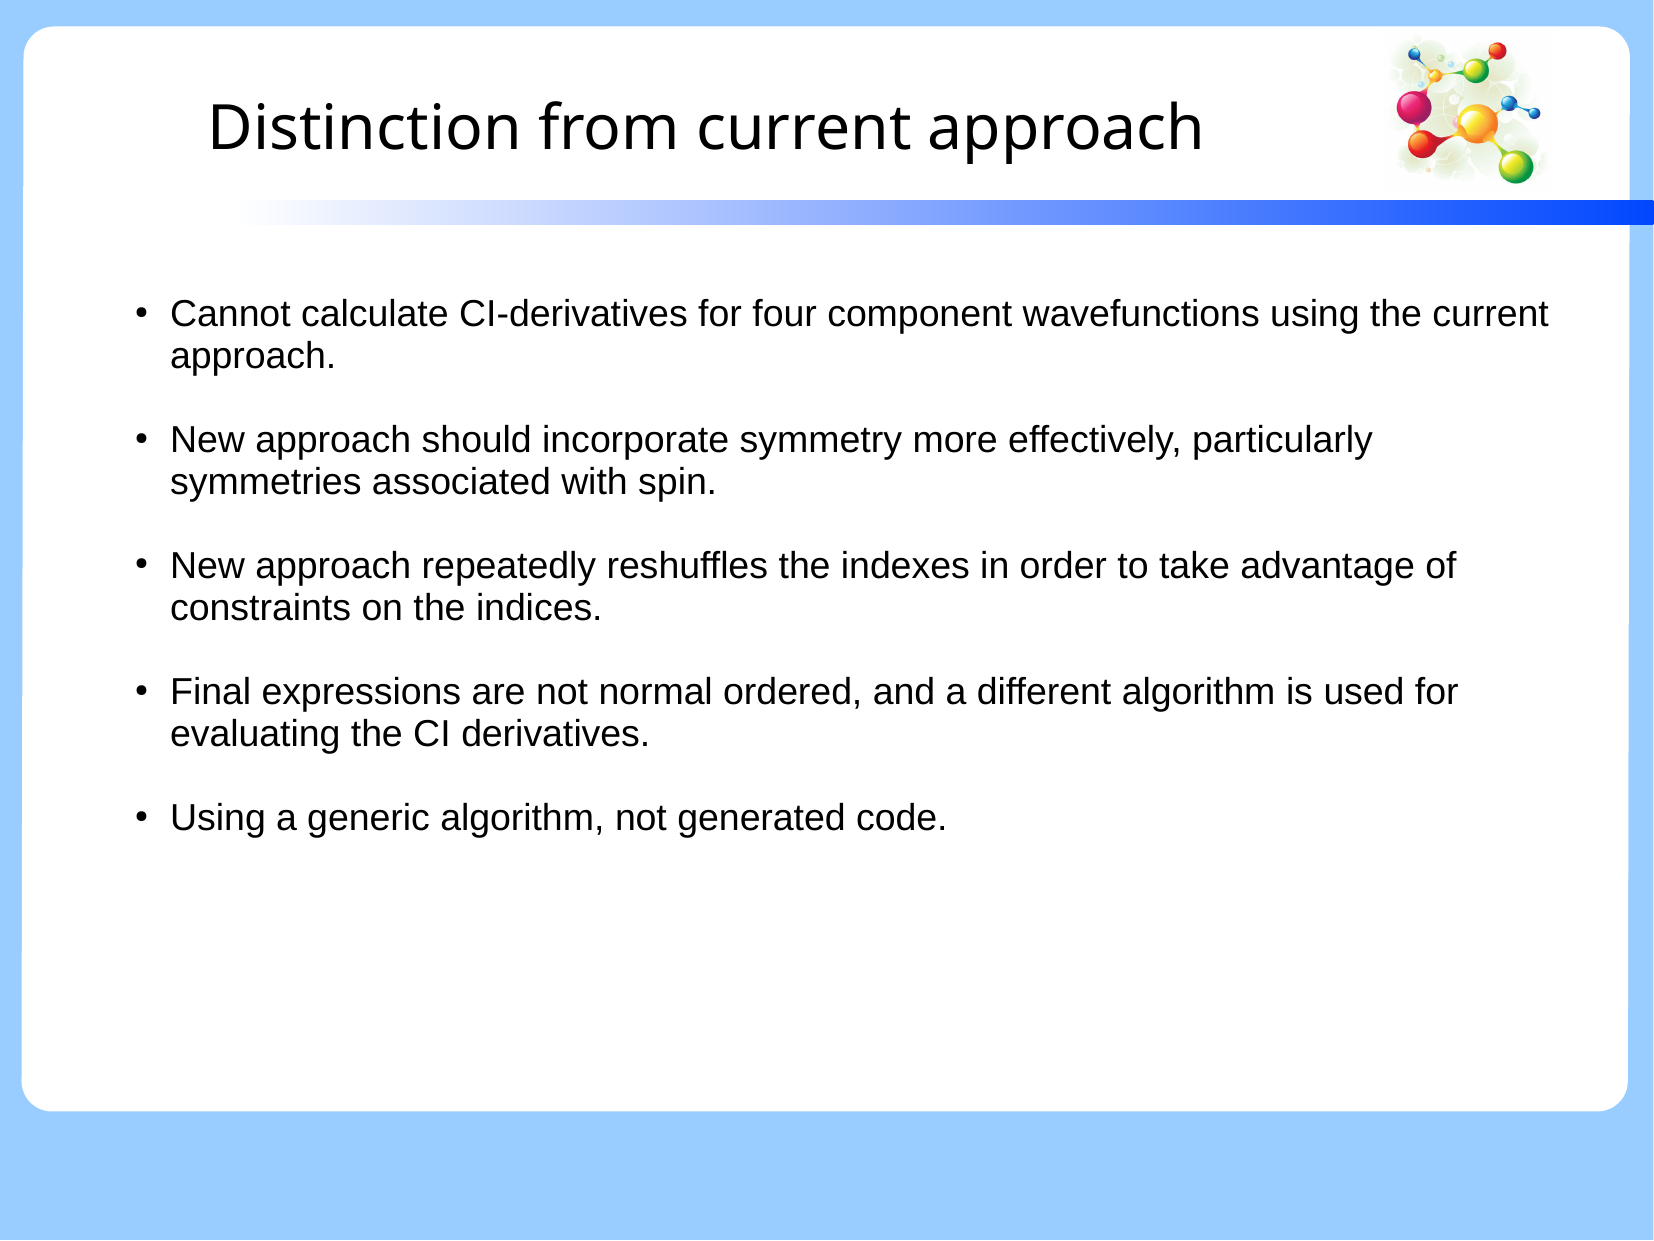

# Distinction from current approach
Cannot calculate CI-derivatives for four component wavefunctions using the current approach.
New approach should incorporate symmetry more effectively, particularly symmetries associated with spin.
New approach repeatedly reshuffles the indexes in order to take advantage of constraints on the indices.
Final expressions are not normal ordered, and a different algorithm is used for evaluating the CI derivatives.
Using a generic algorithm, not generated code.